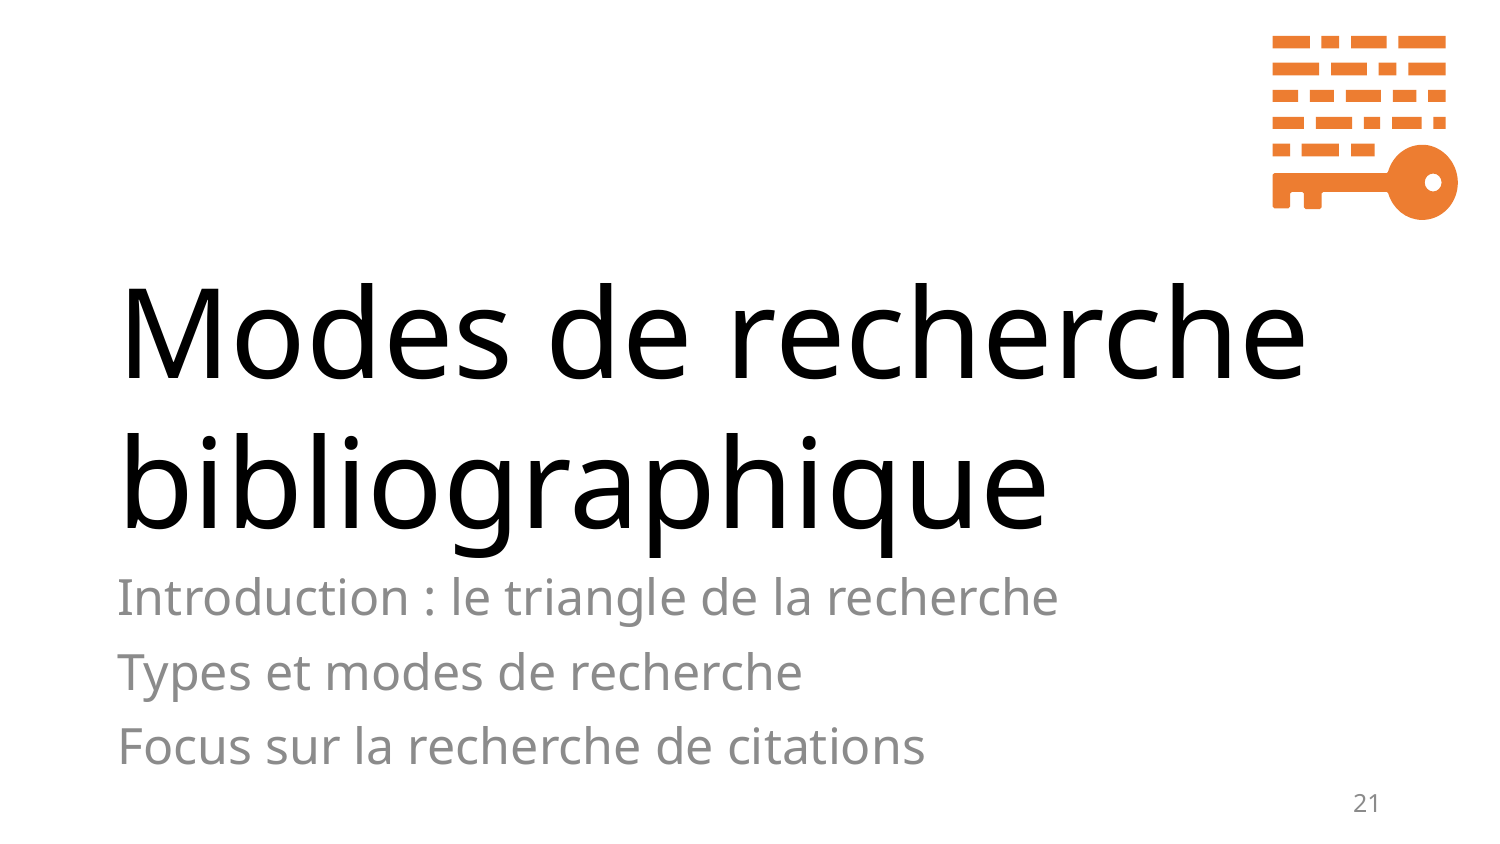

# Modes de recherche bibliographique
Introduction : le triangle de la recherche
Types et modes de recherche
Focus sur la recherche de citations
21